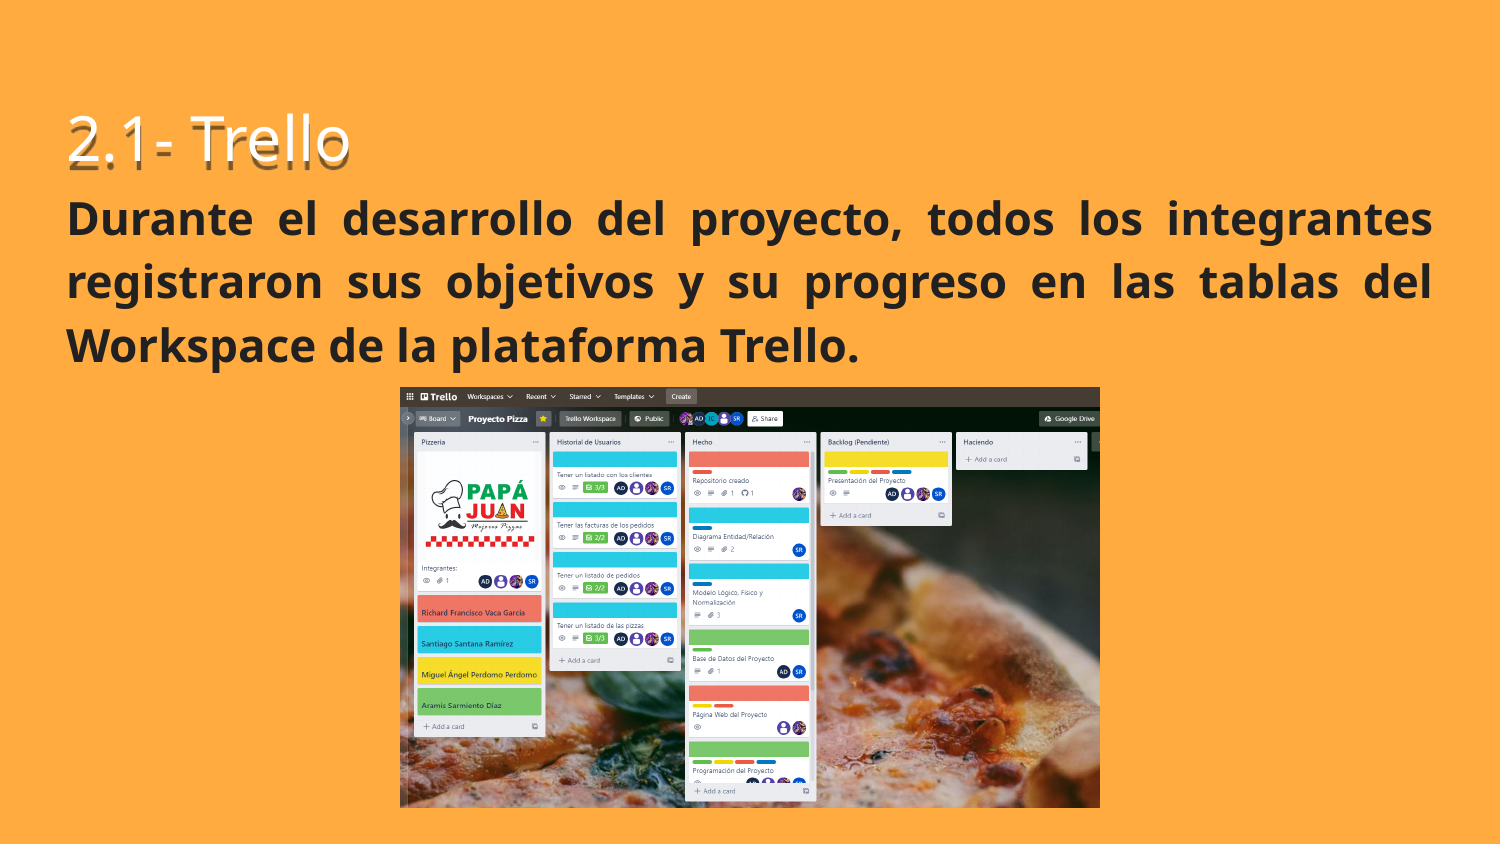

# 2.1- Trello
Durante el desarrollo del proyecto, todos los integrantes registraron sus objetivos y su progreso en las tablas del Workspace de la plataforma Trello.